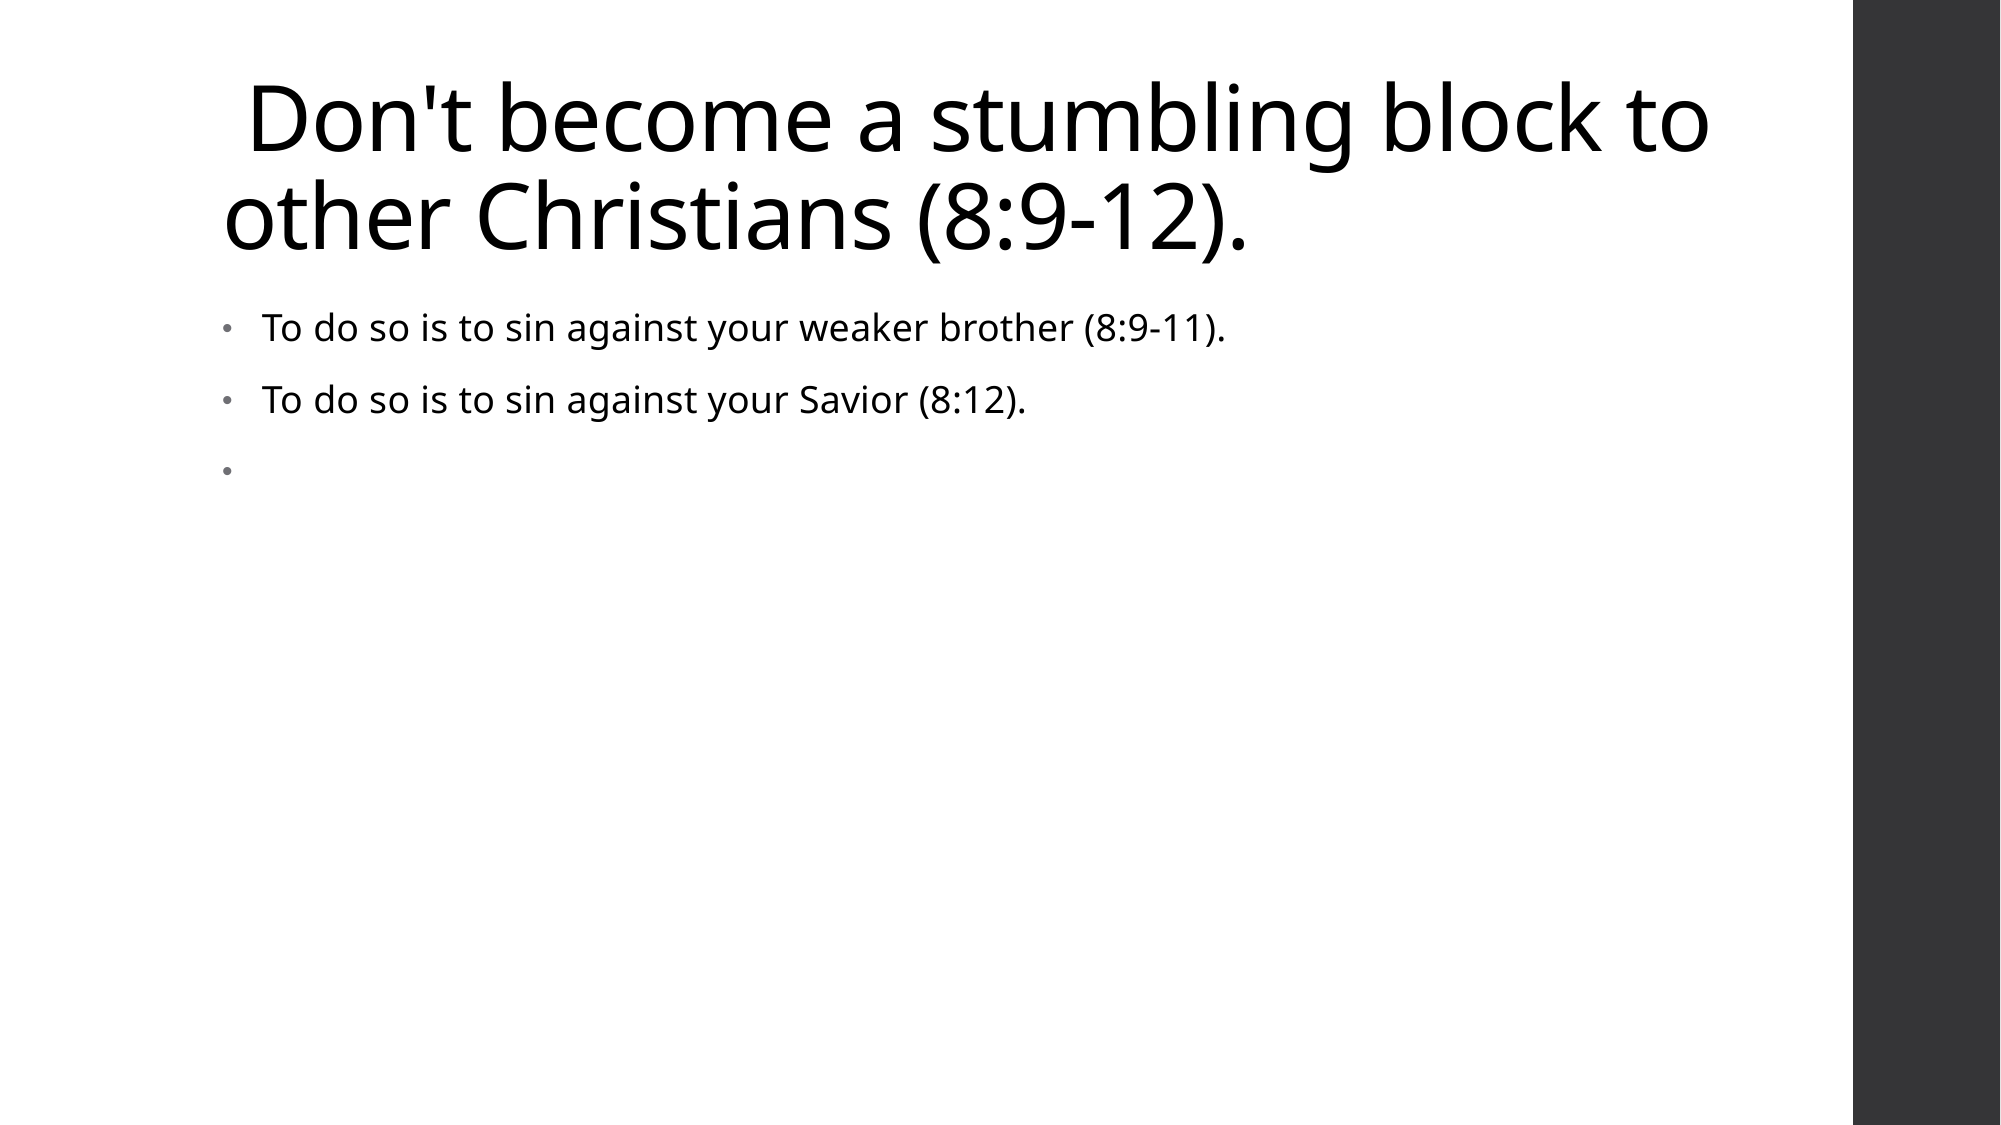

# Don't become a stumbling block to other Christians (8:9-12).
 To do so is to sin against your weaker brother (8:9-11).
 To do so is to sin against your Savior (8:12).